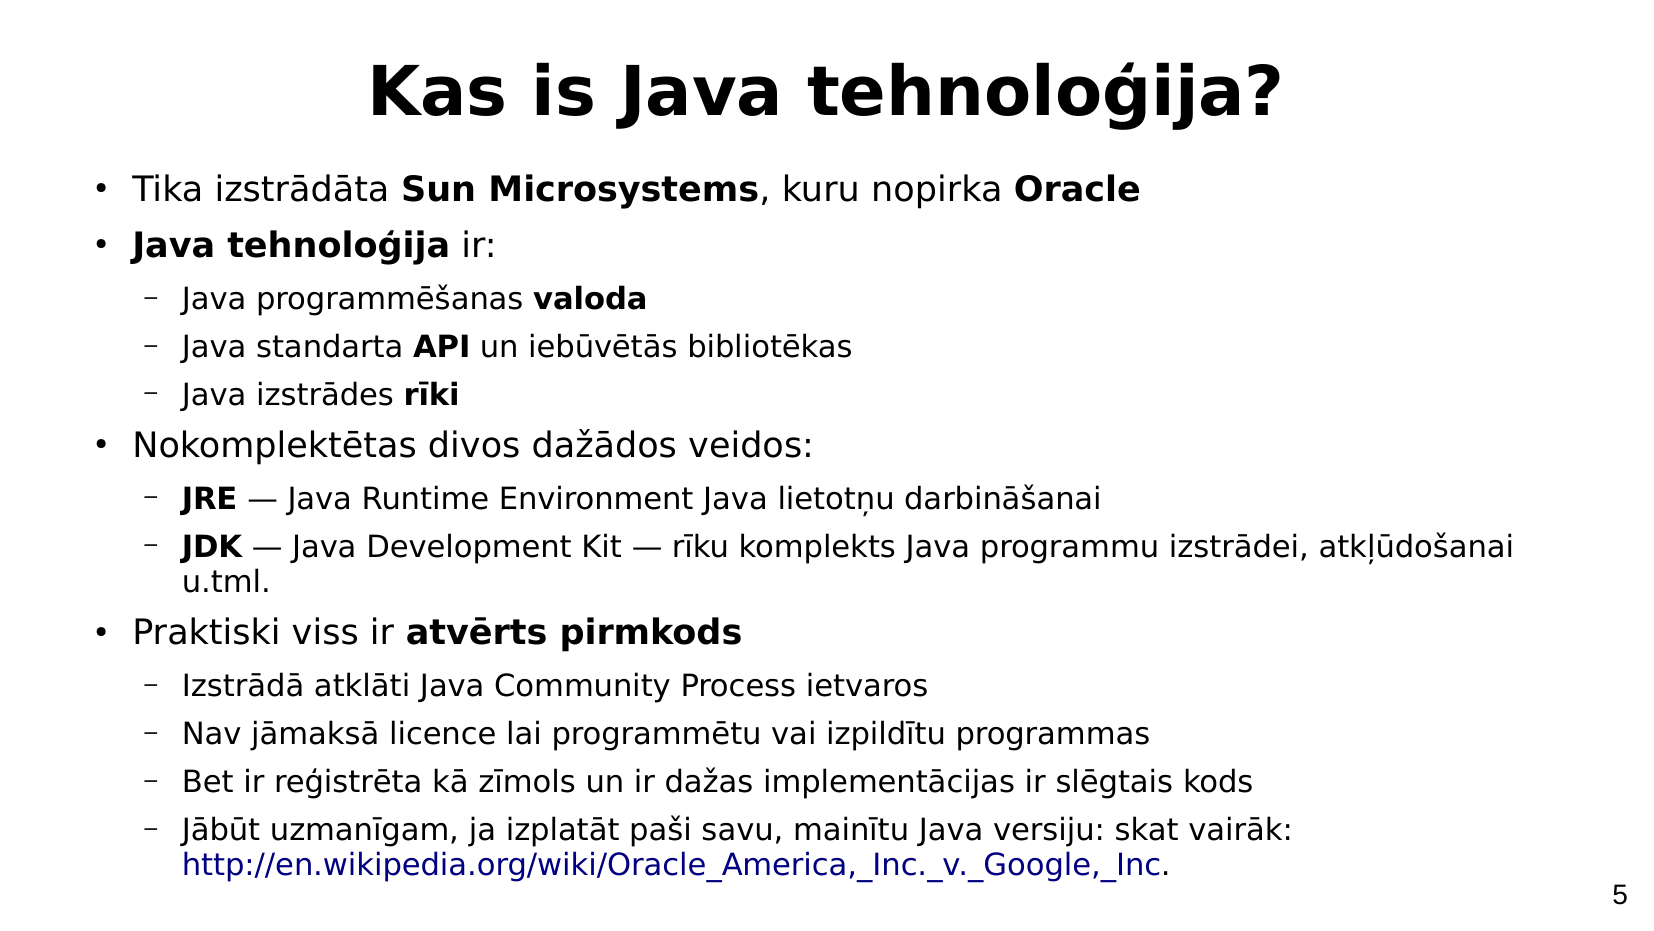

# Kas is Java tehnoloģija?
Tika izstrādāta Sun Microsystems, kuru nopirka Oracle
Java tehnoloģija ir:
Java programmēšanas valoda
Java standarta API un iebūvētās bibliotēkas
Java izstrādes rīki
Nokomplektētas divos dažādos veidos:
JRE — Java Runtime Environment Java lietotņu darbināšanai
JDK — Java Development Kit — rīku komplekts Java programmu izstrādei, atkļūdošanai u.tml.
Praktiski viss ir atvērts pirmkods
Izstrādā atklāti Java Community Process ietvaros
Nav jāmaksā licence lai programmētu vai izpildītu programmas
Bet ir reģistrēta kā zīmols un ir dažas implementācijas ir slēgtais kods
Jābūt uzmanīgam, ja izplatāt paši savu, mainītu Java versiju: skat vairāk: http://en.wikipedia.org/wiki/Oracle_America,_Inc._v._Google,_Inc.